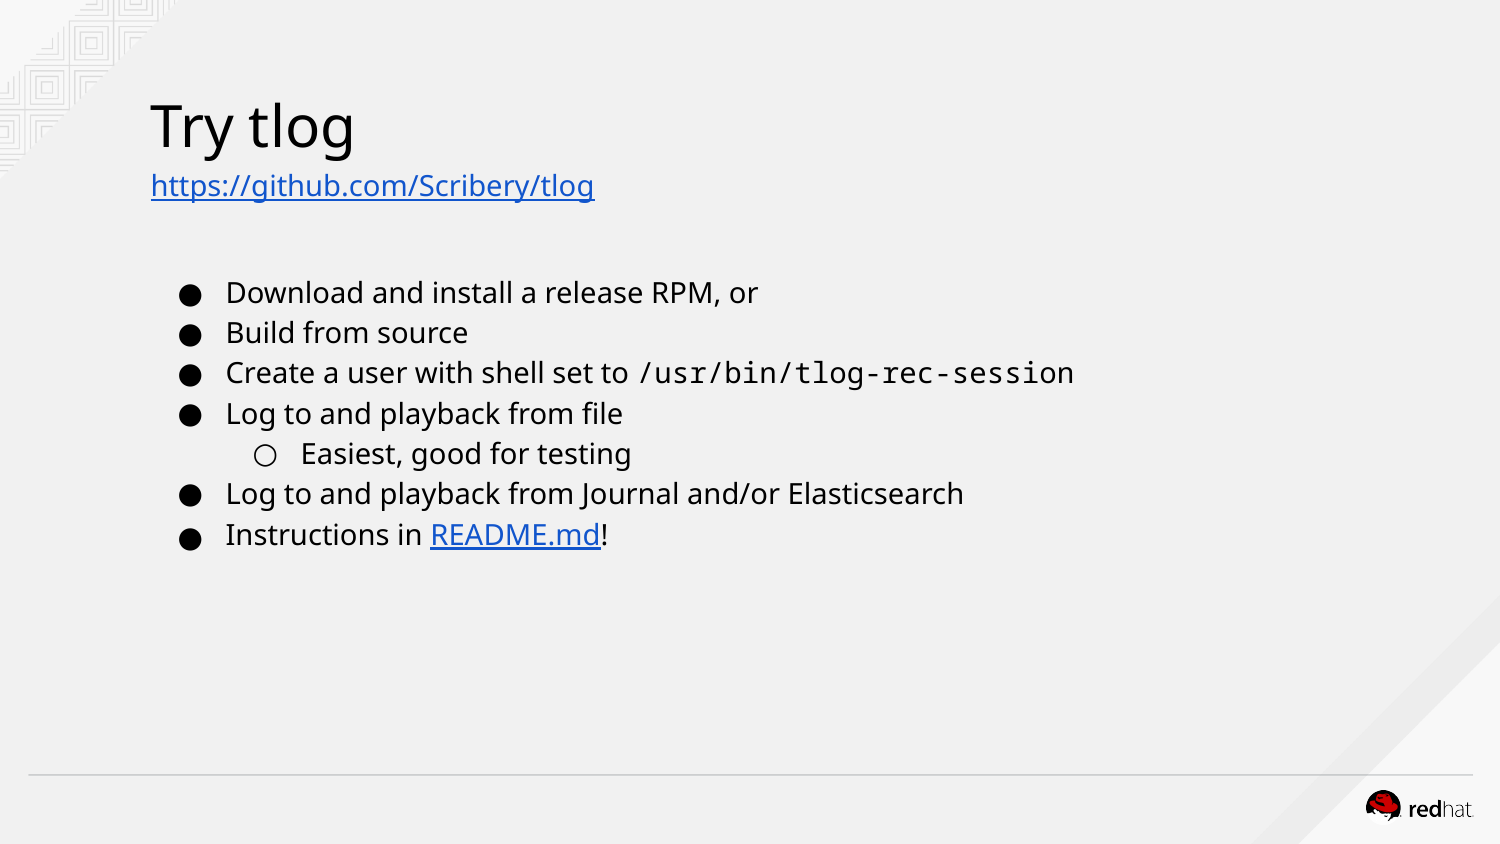

Try tlog
https://github.com/Scribery/tlog
# Download and install a release RPM, or
Build from source
Create a user with shell set to /usr/bin/tlog-rec-session
Log to and playback from file
Easiest, good for testing
Log to and playback from Journal and/or Elasticsearch
Instructions in README.md!